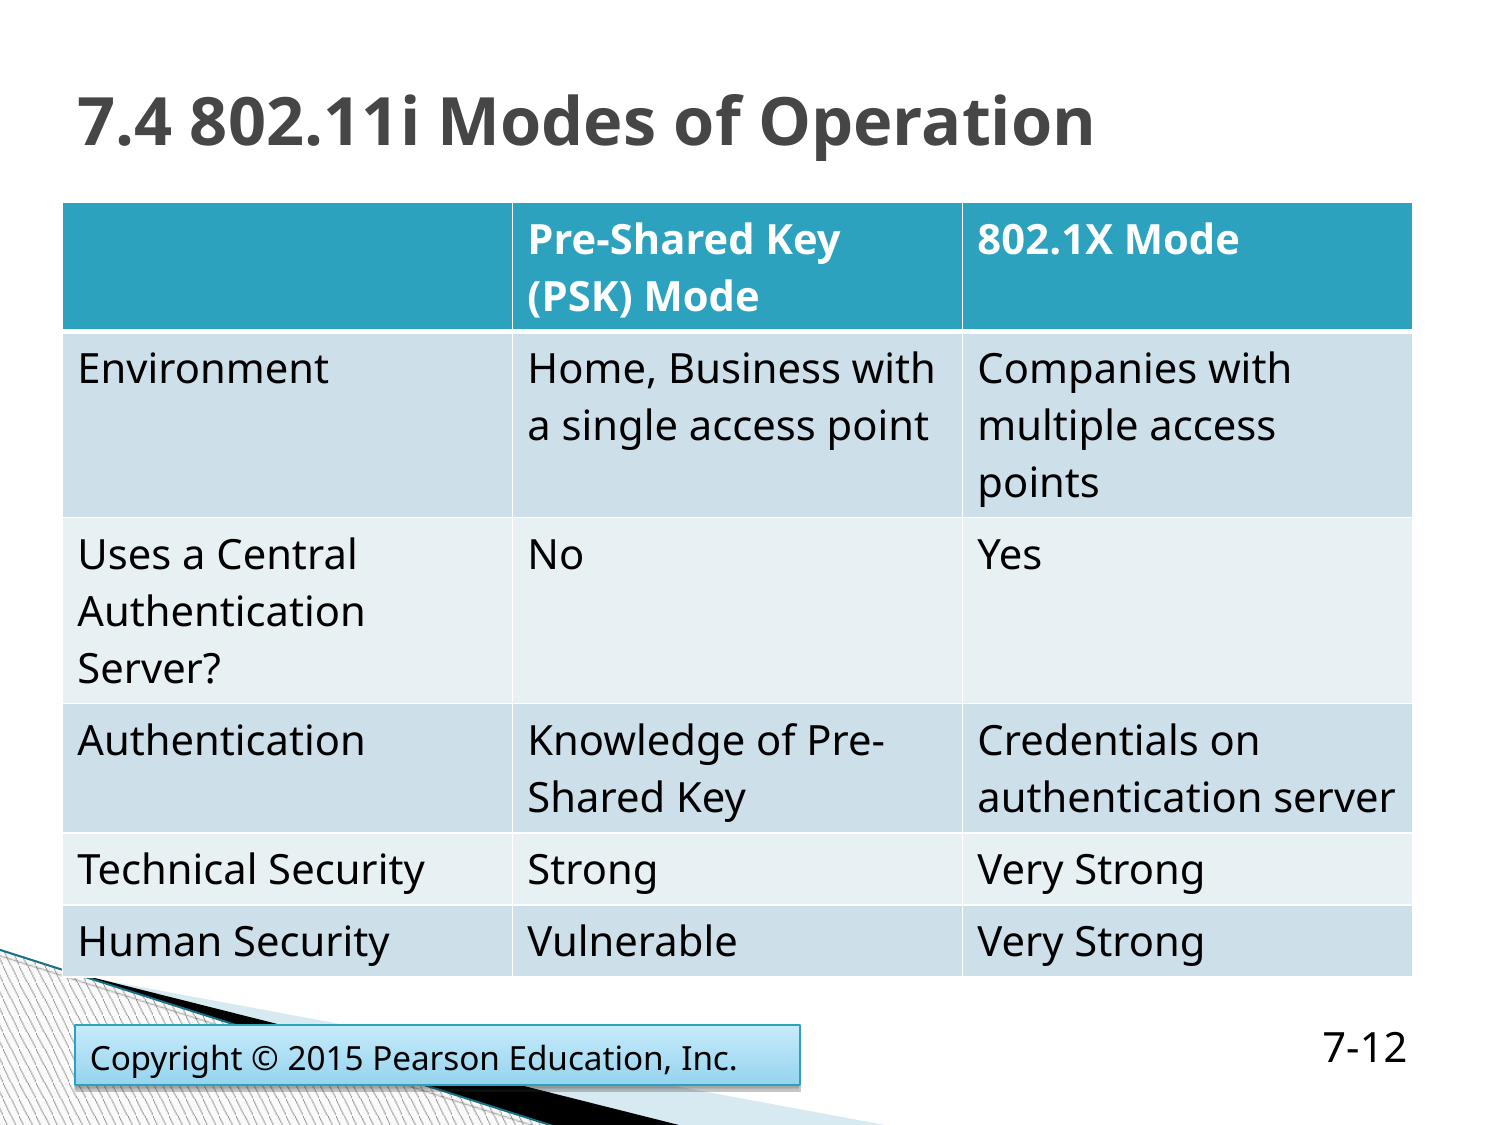

# 7.4 802.11i Modes of Operation
| | Pre-Shared Key (PSK) Mode | 802.1X Mode |
| --- | --- | --- |
| Environment | Home, Business with a single access point | Companies with multiple access points |
| Uses a Central Authentication Server? | No | Yes |
| Authentication | Knowledge of Pre-Shared Key | Credentials on authentication server |
| Technical Security | Strong | Very Strong |
| Human Security | Vulnerable | Very Strong |
Copyright © 2015 Pearson Education, Inc.